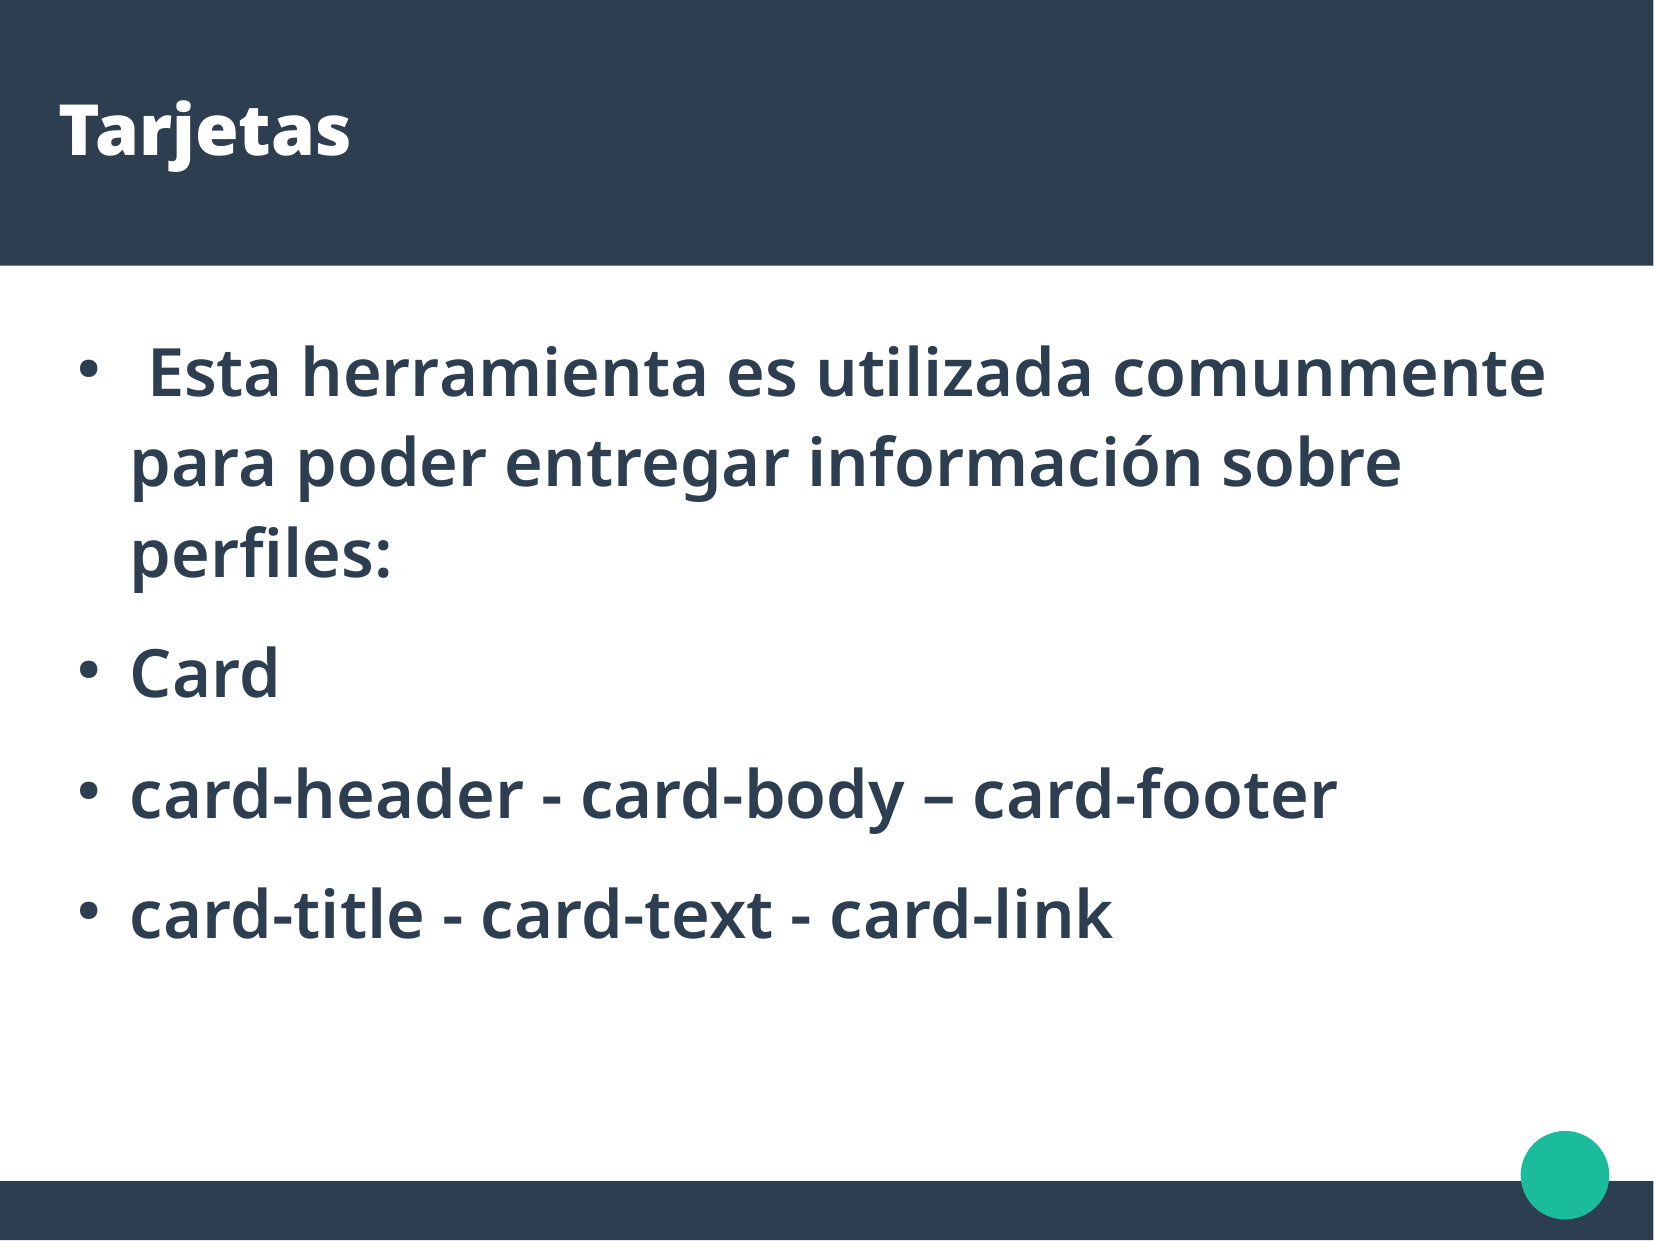

# Tarjetas
 Esta herramienta es utilizada comunmente para poder entregar información sobre perfiles:
Card
card-header - card-body – card-footer
card-title - card-text - card-link